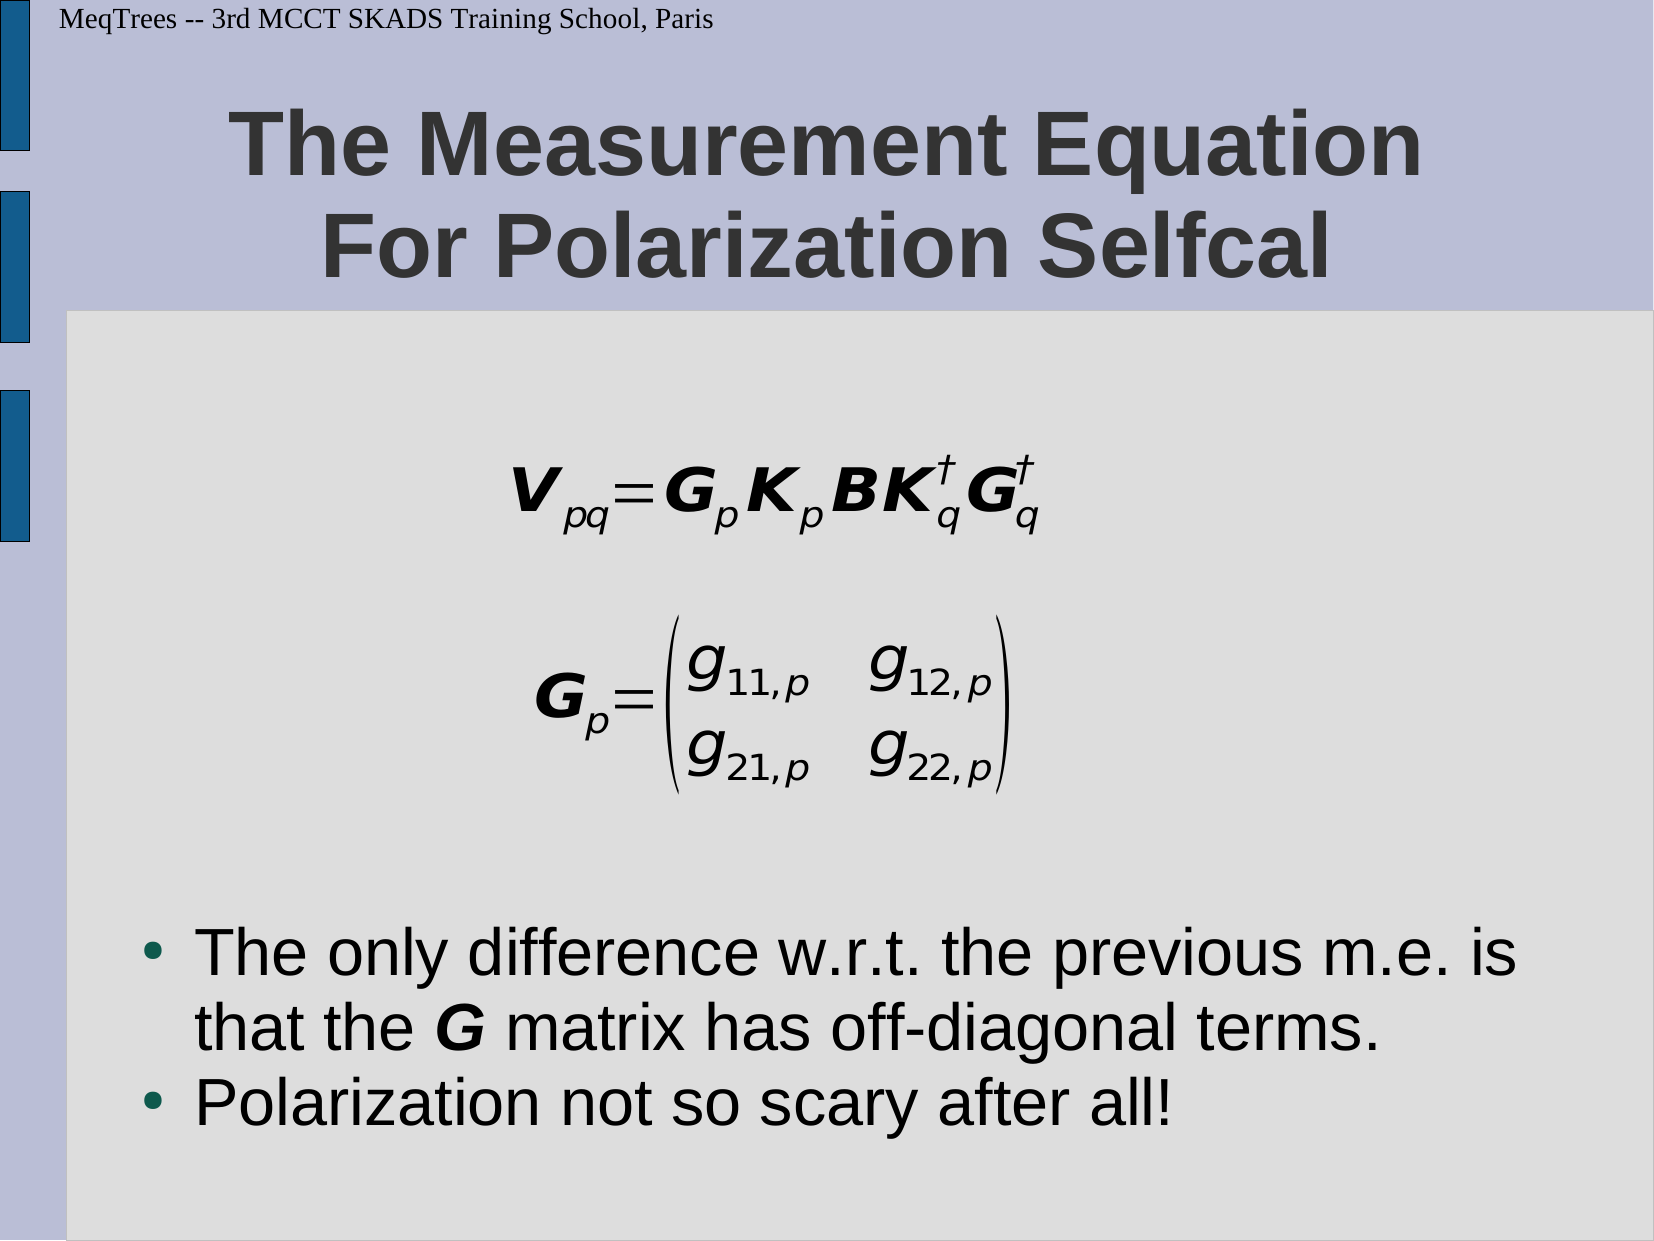

MeqTrees -- 3rd MCCT SKADS Training School, Paris
# The Measurement Equation For Polarization Selfcal
The only difference w.r.t. the previous m.e. is that the G matrix has off-diagonal terms.
Polarization not so scary after all!